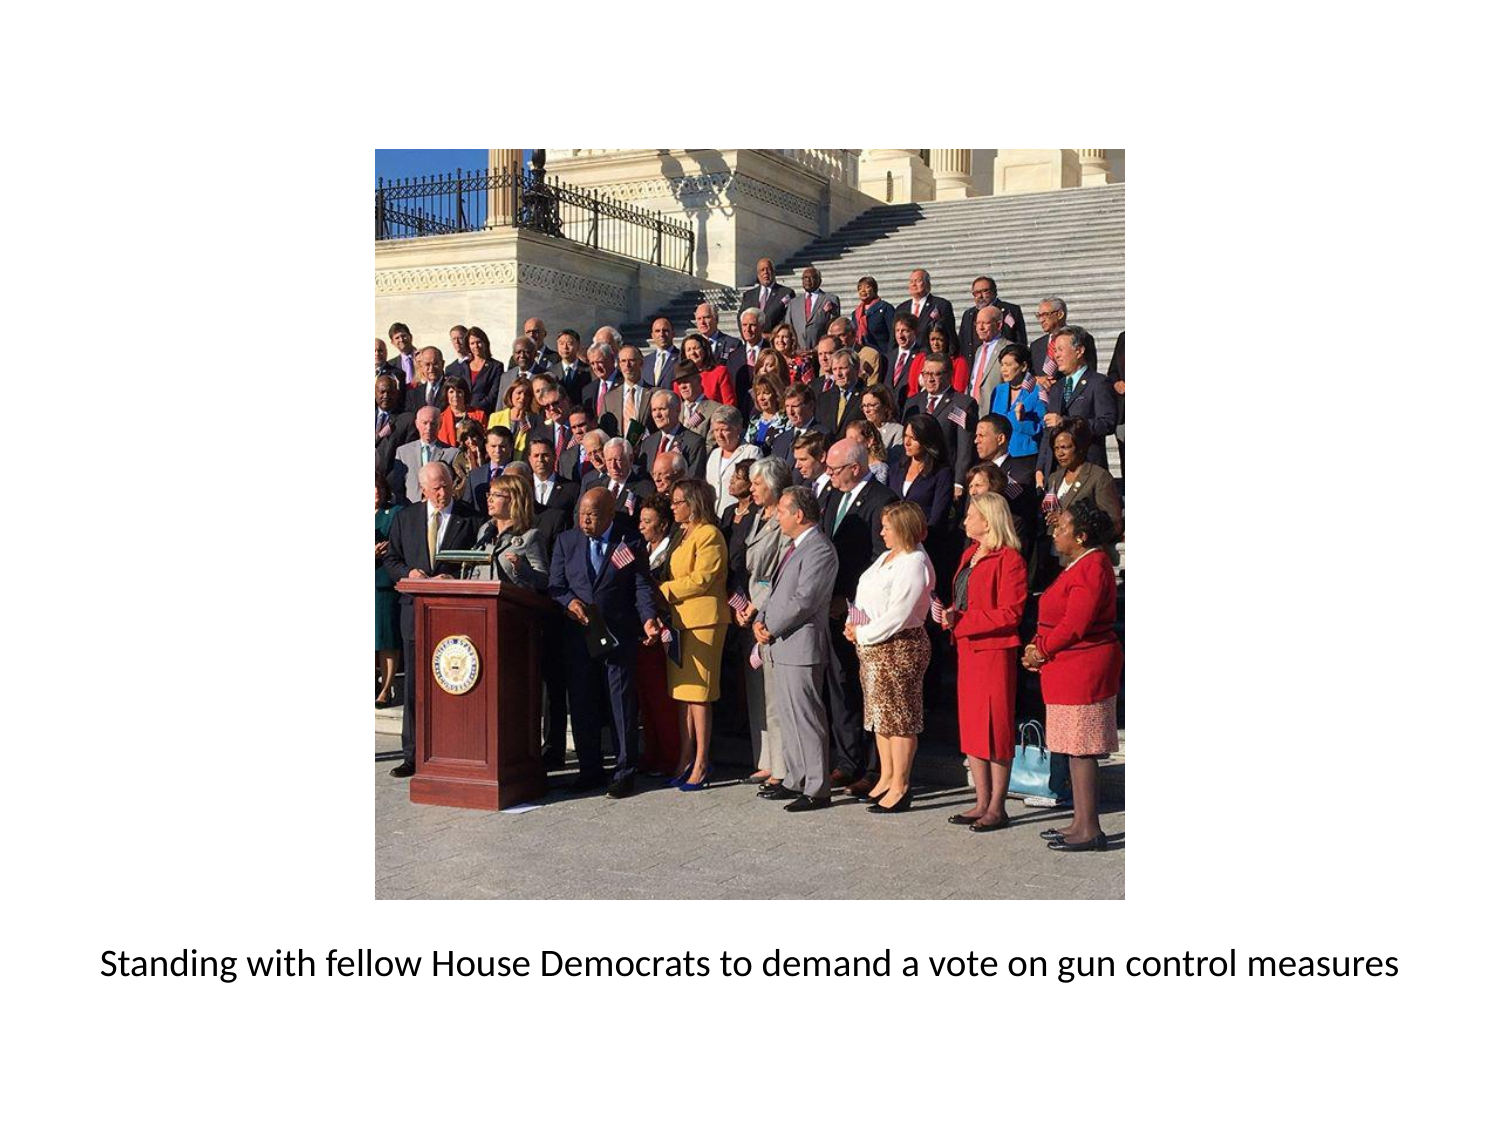

Standing with fellow House Democrats to demand a vote on gun control measures